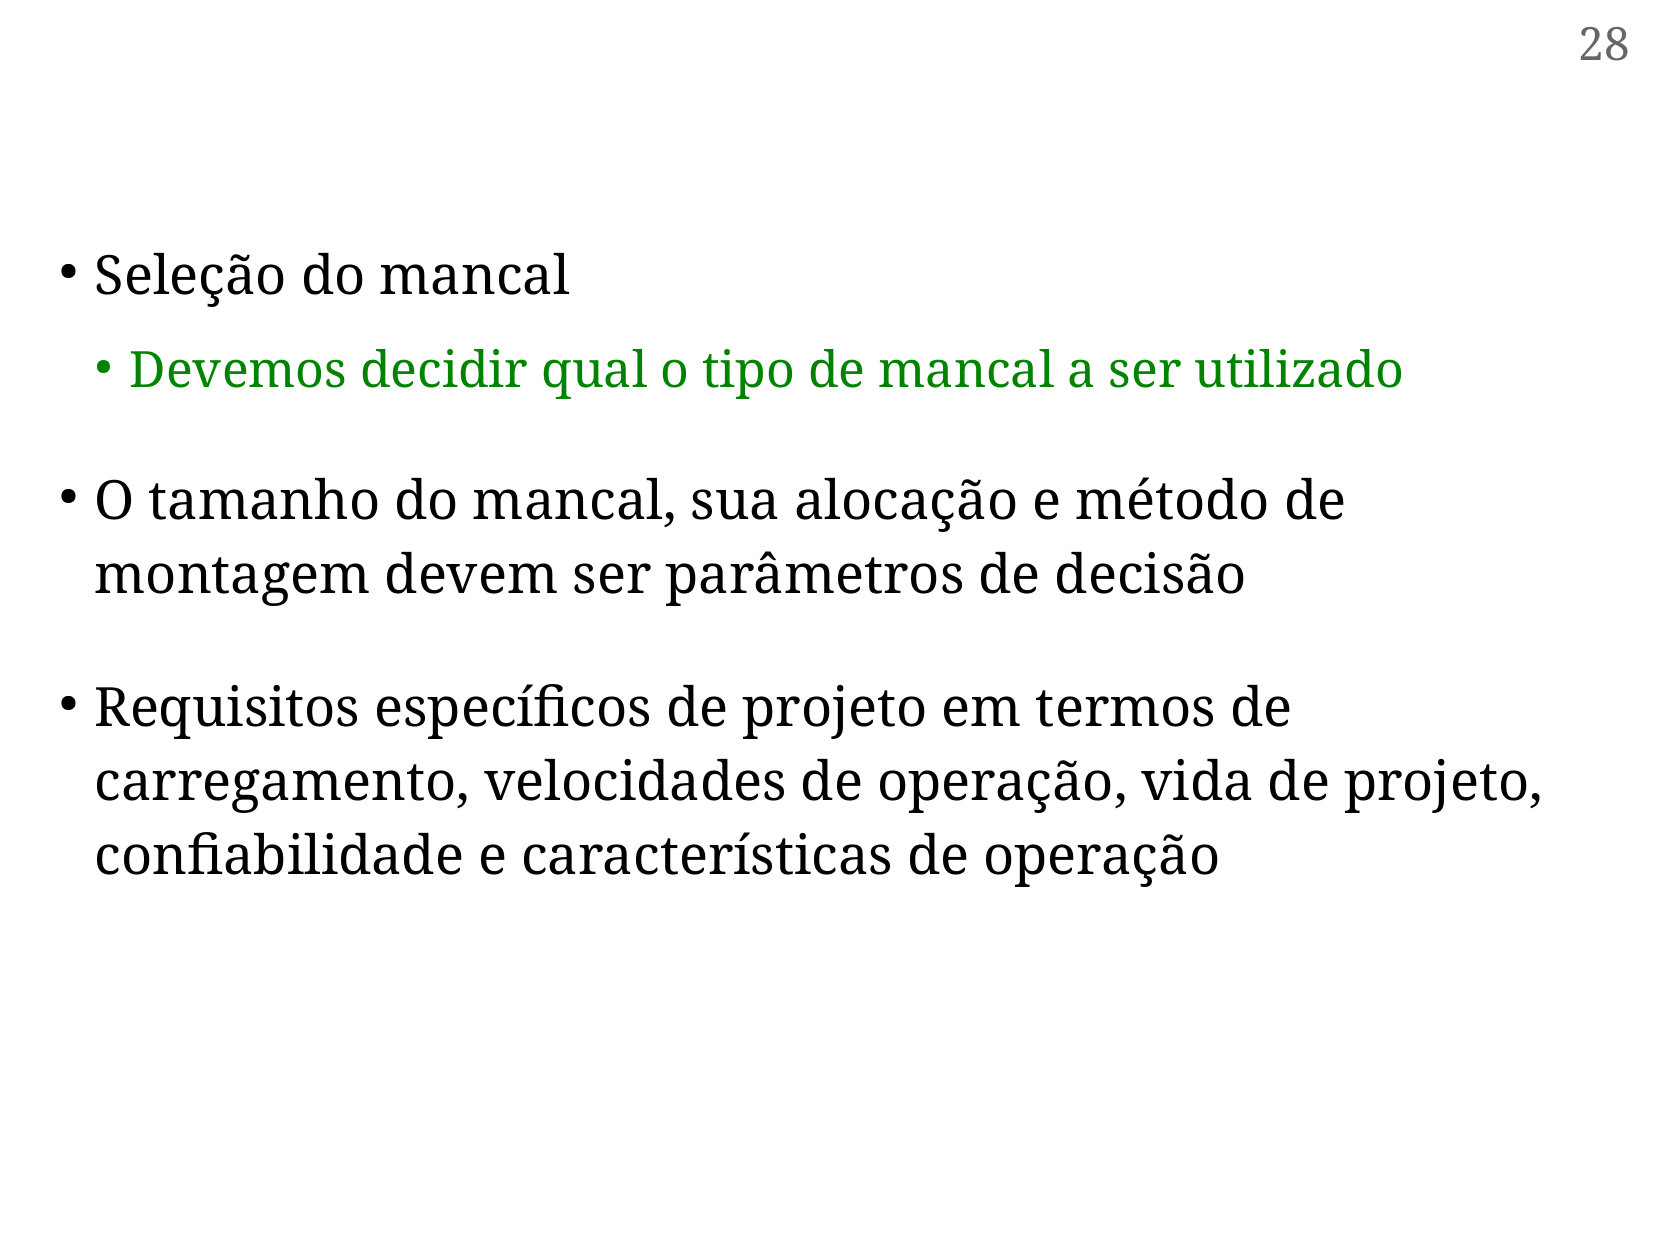

28
#
Seleção do mancal
Devemos decidir qual o tipo de mancal a ser utilizado
O tamanho do mancal, sua alocação e método de montagem devem ser parâmetros de decisão
Requisitos específicos de projeto em termos de carregamento, velocidades de operação, vida de projeto, confiabilidade e características de operação